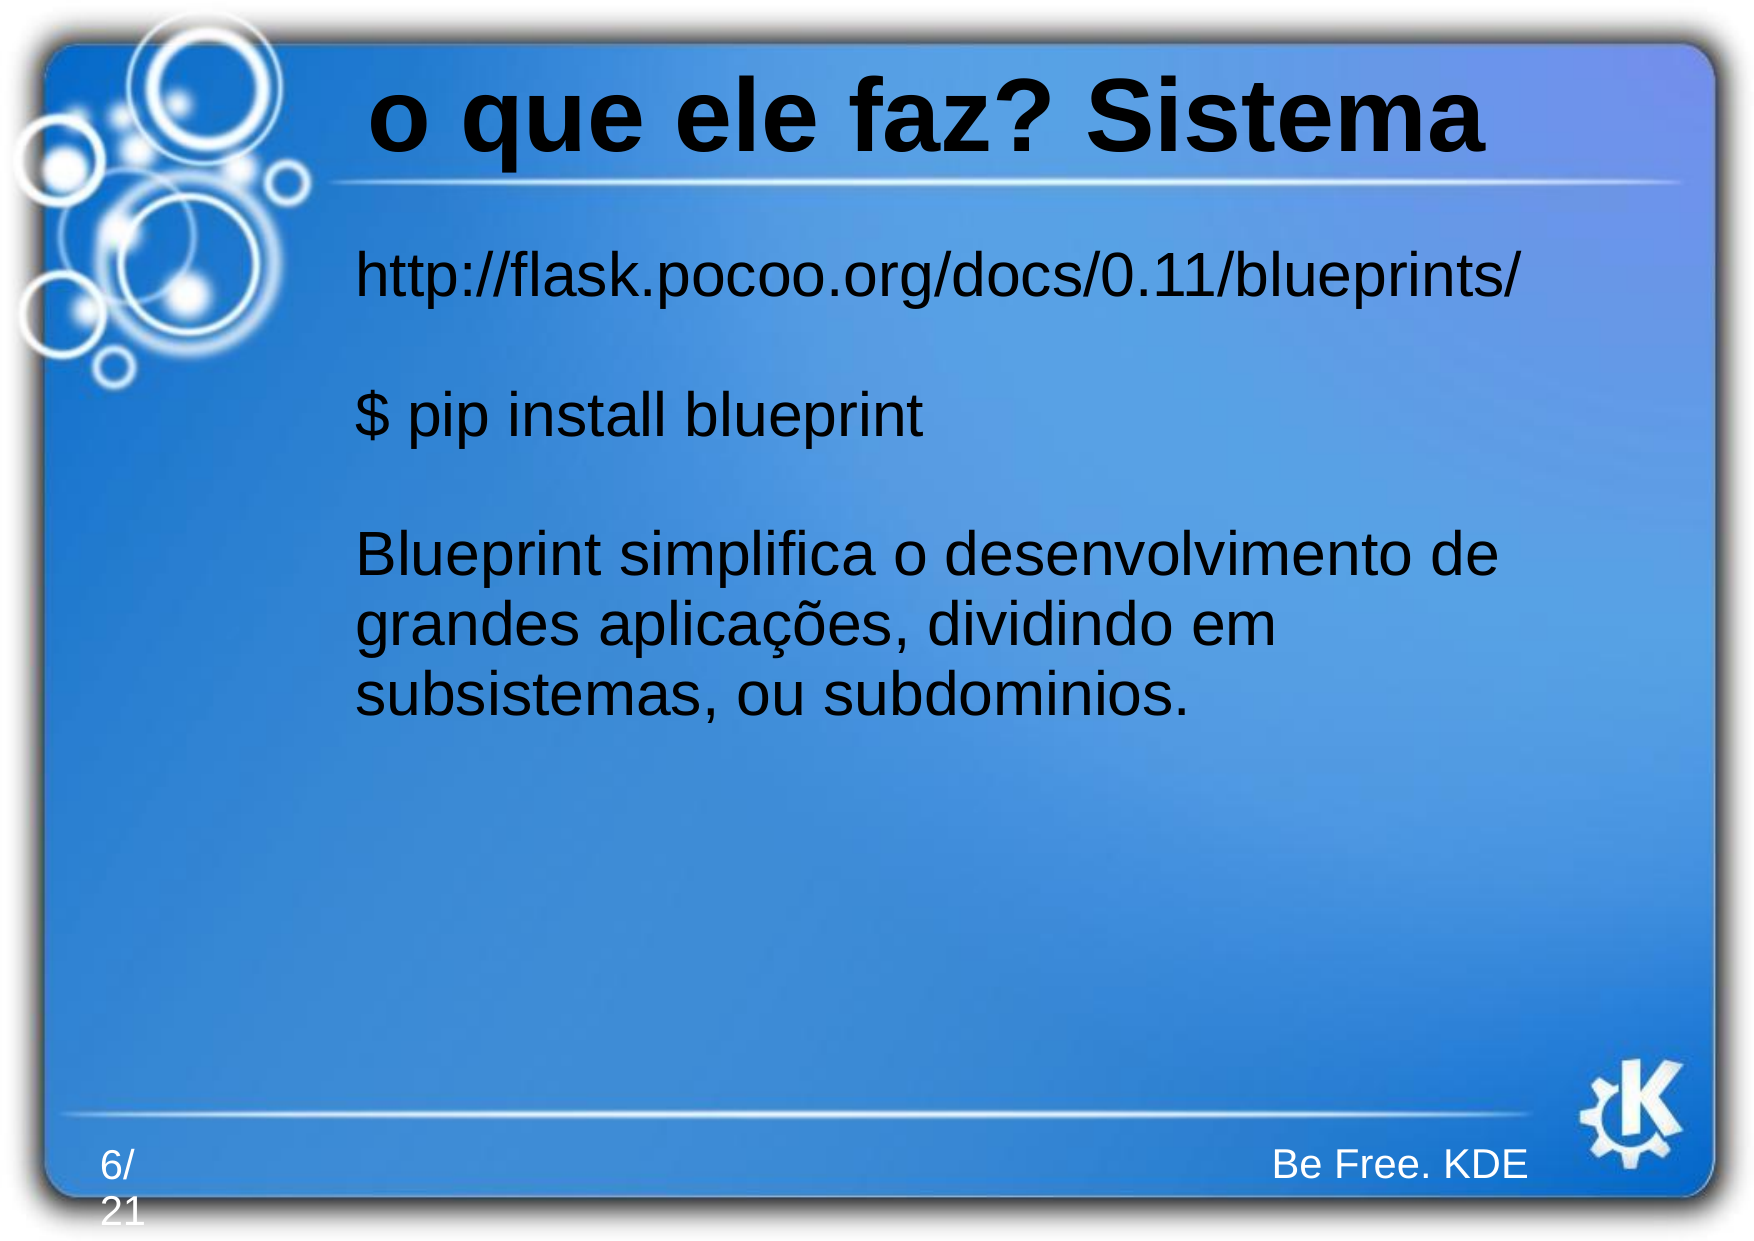

o que ele faz? Sistema
http://flask.pocoo.org/docs/0.11/blueprints/
$ pip install blueprint
Blueprint simplifica o desenvolvimento de grandes aplicações, dividindo em subsistemas, ou subdominios.